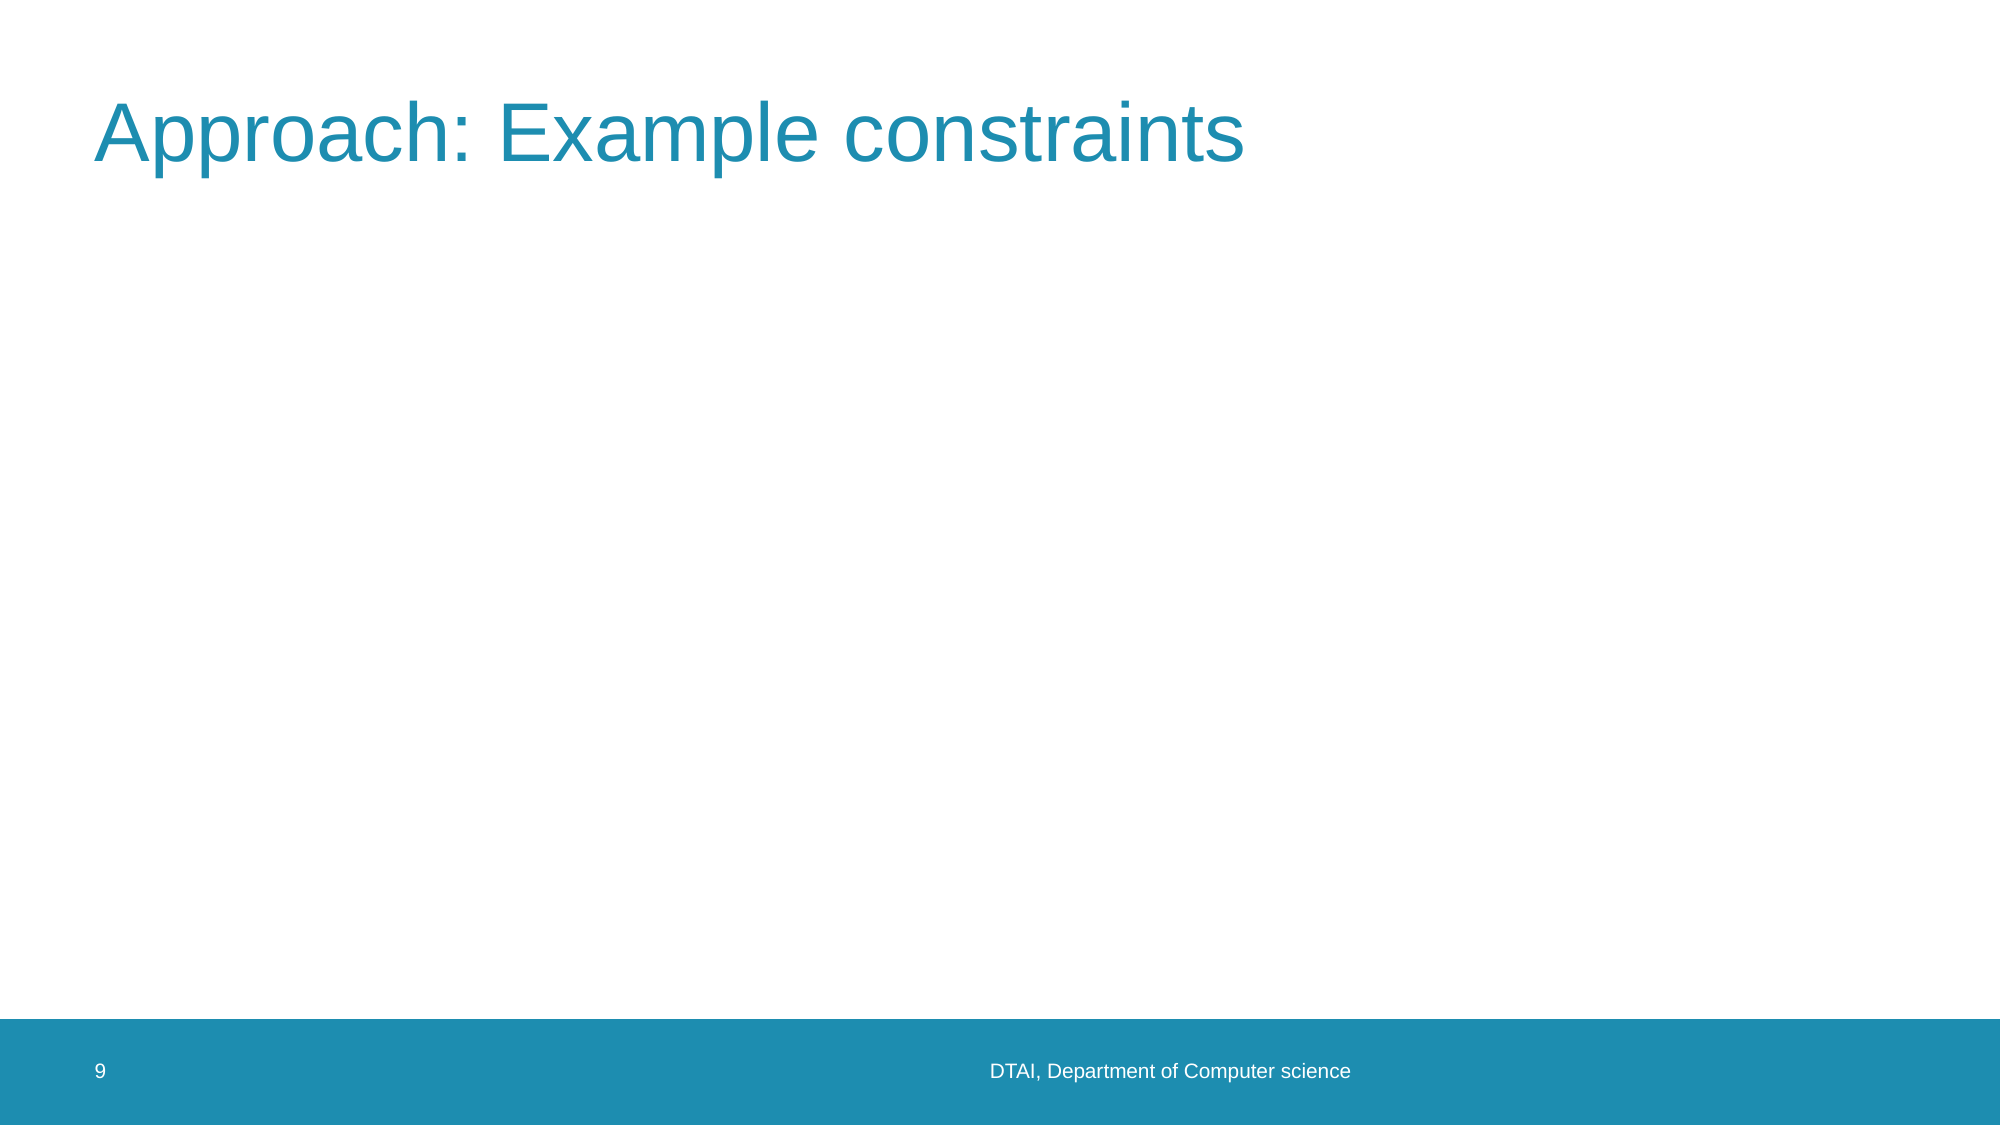

# Approach: Example constraints
DTAI, Department of Computer science